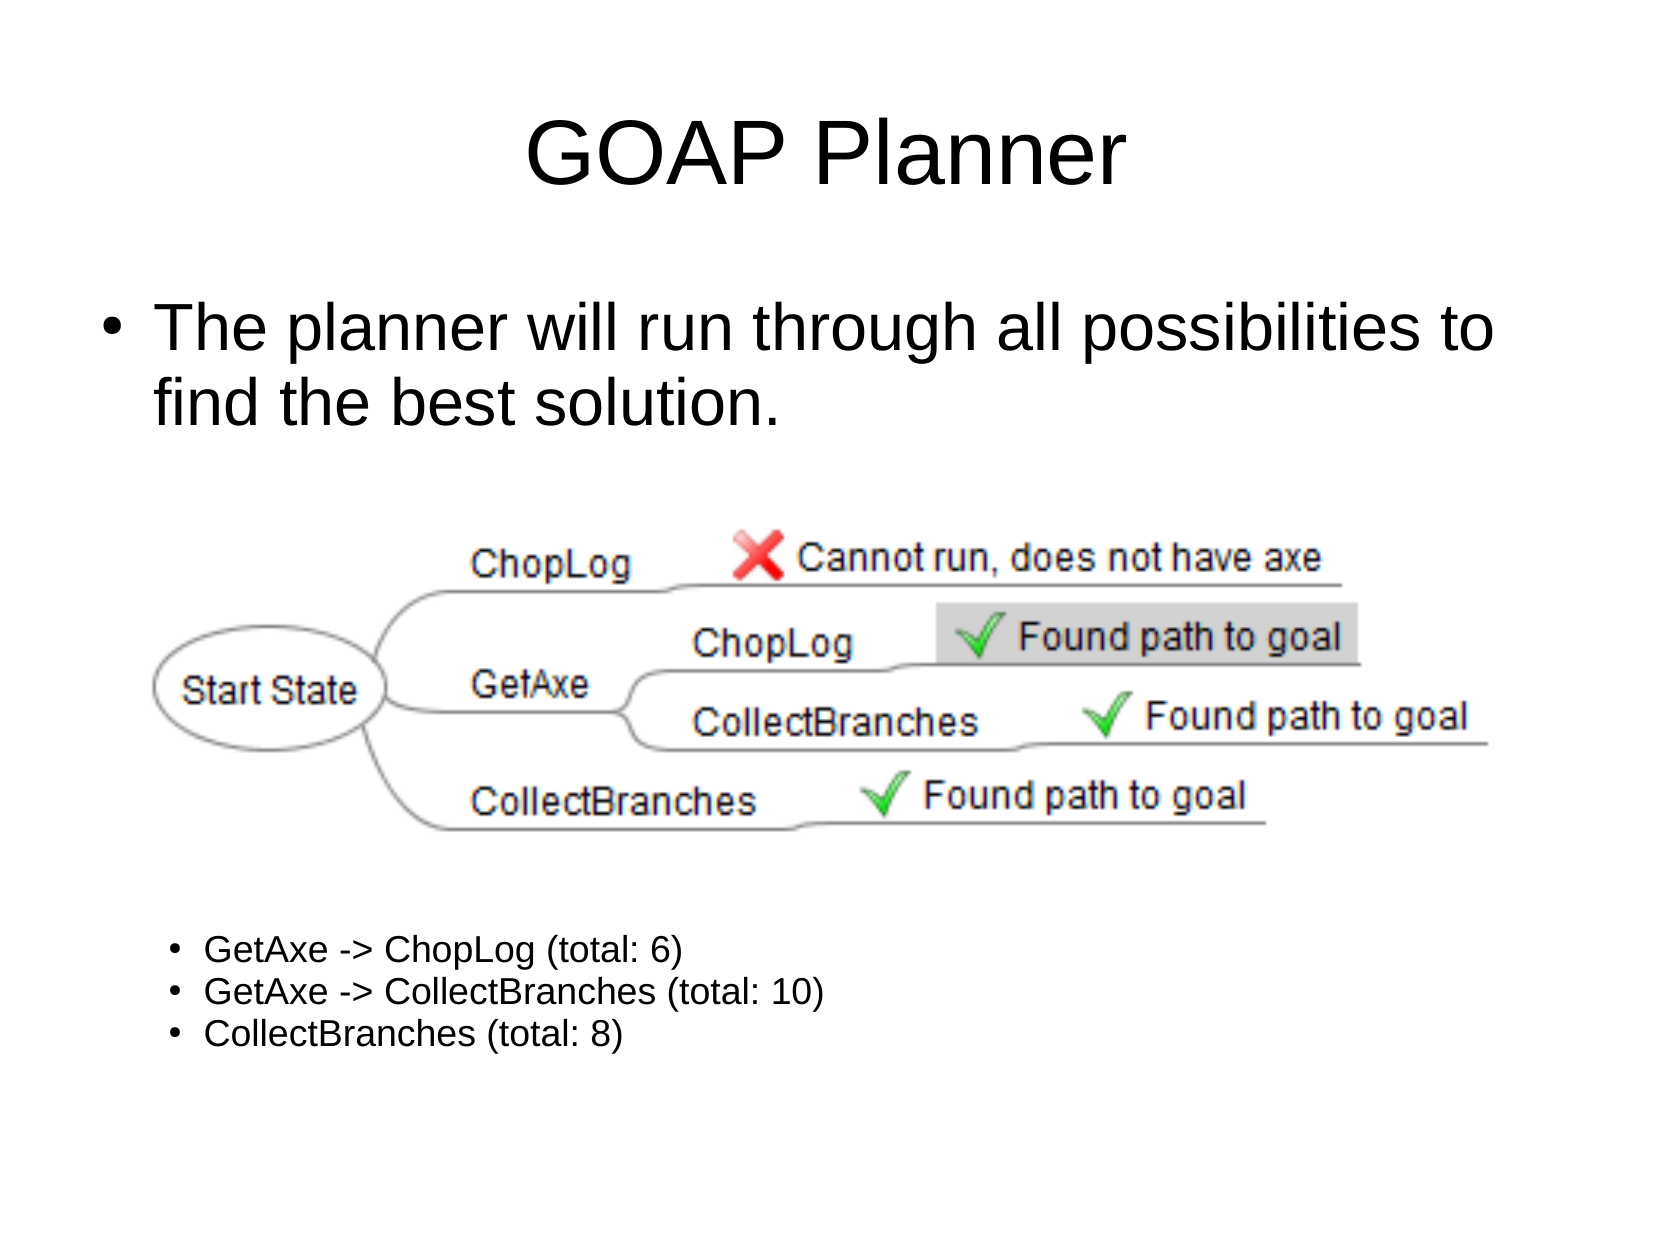

# GOAP Planner
The planner will run through all possibilities to find the best solution.
GetAxe -> ChopLog (total: 6)
GetAxe -> CollectBranches (total: 10)
CollectBranches (total: 8)